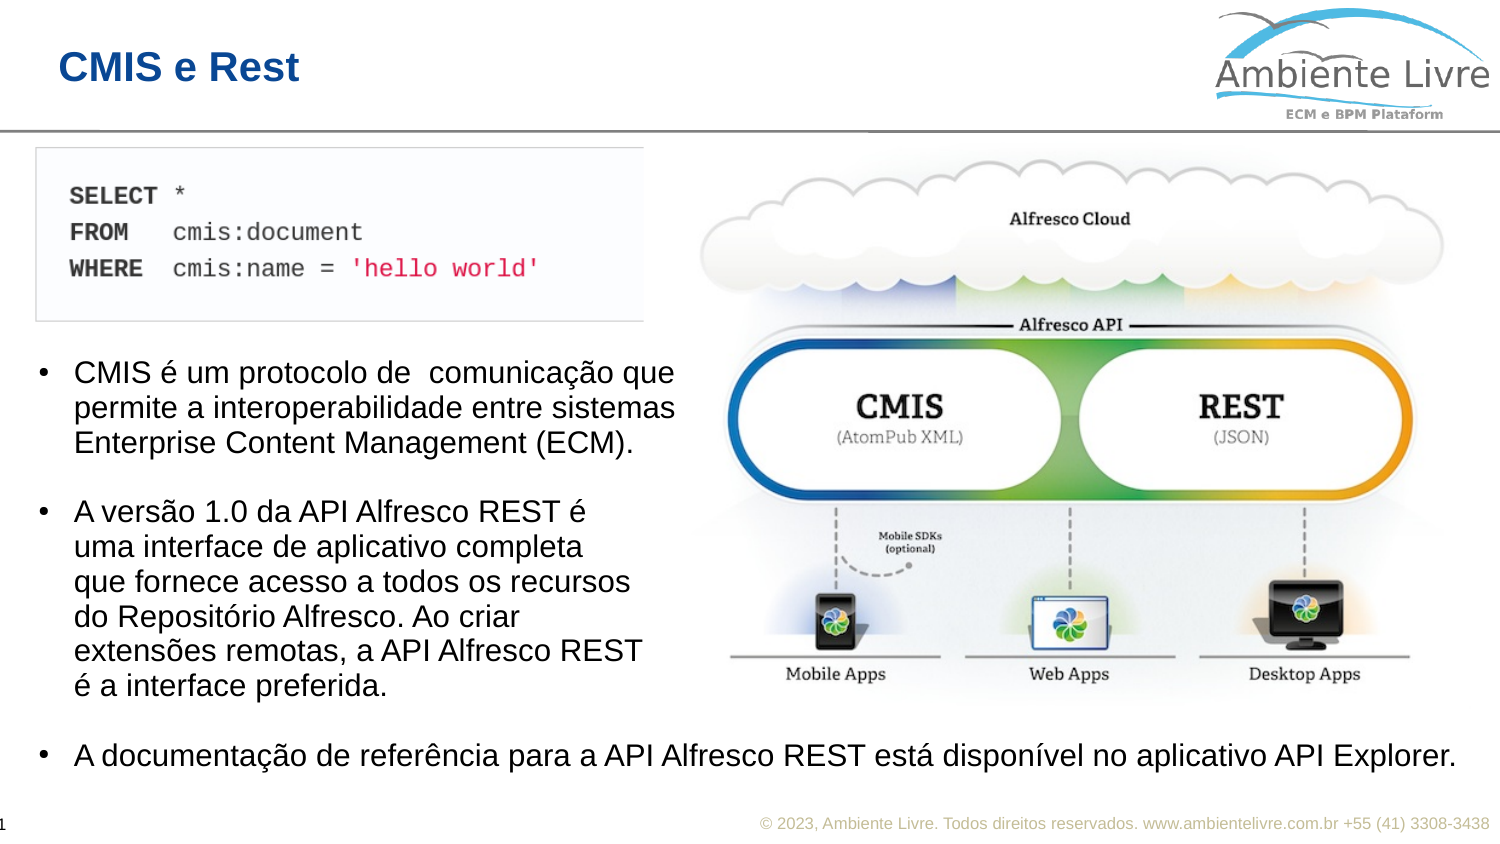

# CMIS e Rest
CMIS é um protocolo de comunicação que
permite a interoperabilidade entre sistemas
Enterprise Content Management (ECM).
A versão 1.0 da API Alfresco REST é
uma interface de aplicativo completa
que fornece acesso a todos os recursos
do Repositório Alfresco. Ao criar
extensões remotas, a API Alfresco REST
é a interface preferida.
A documentação de referência para a API Alfresco REST está disponível no aplicativo API Explorer.